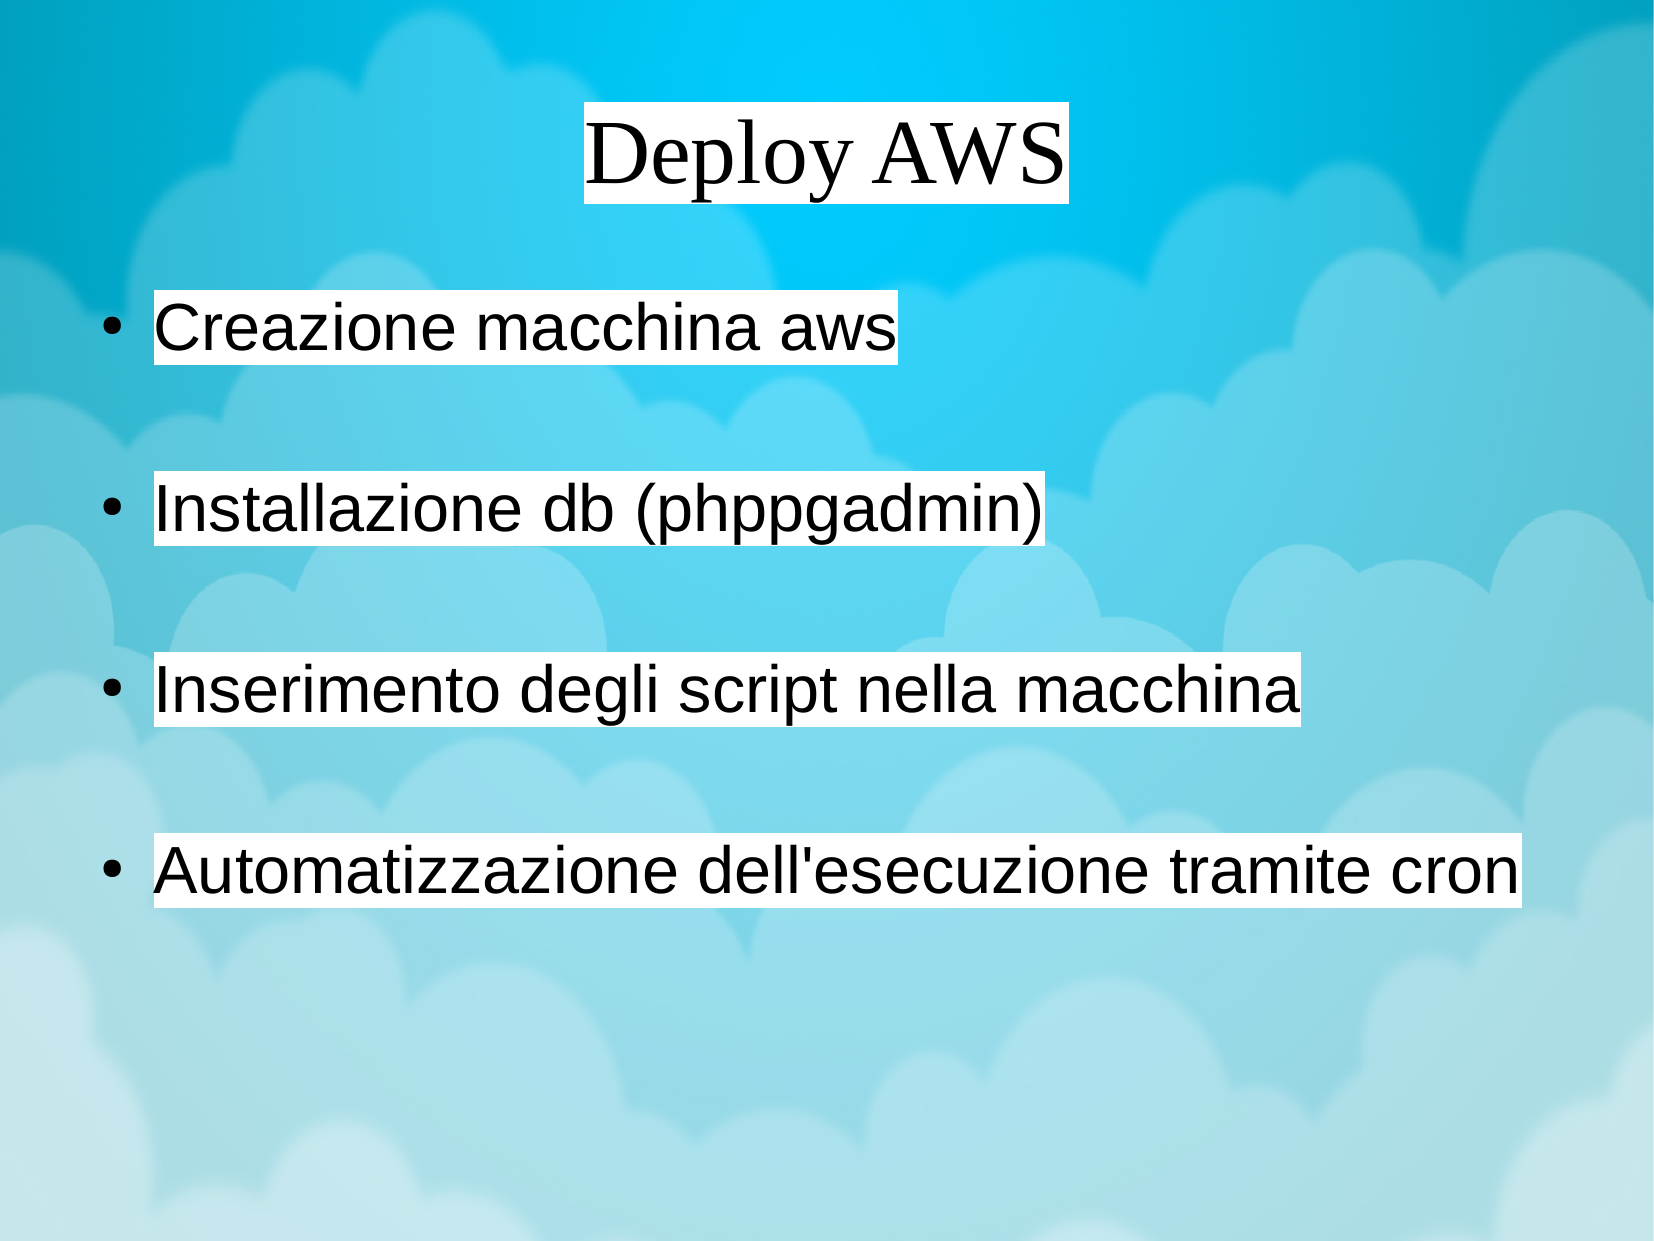

# Deploy AWS
Creazione macchina aws
Installazione db (phppgadmin)
Inserimento degli script nella macchina
Automatizzazione dell'esecuzione tramite cron